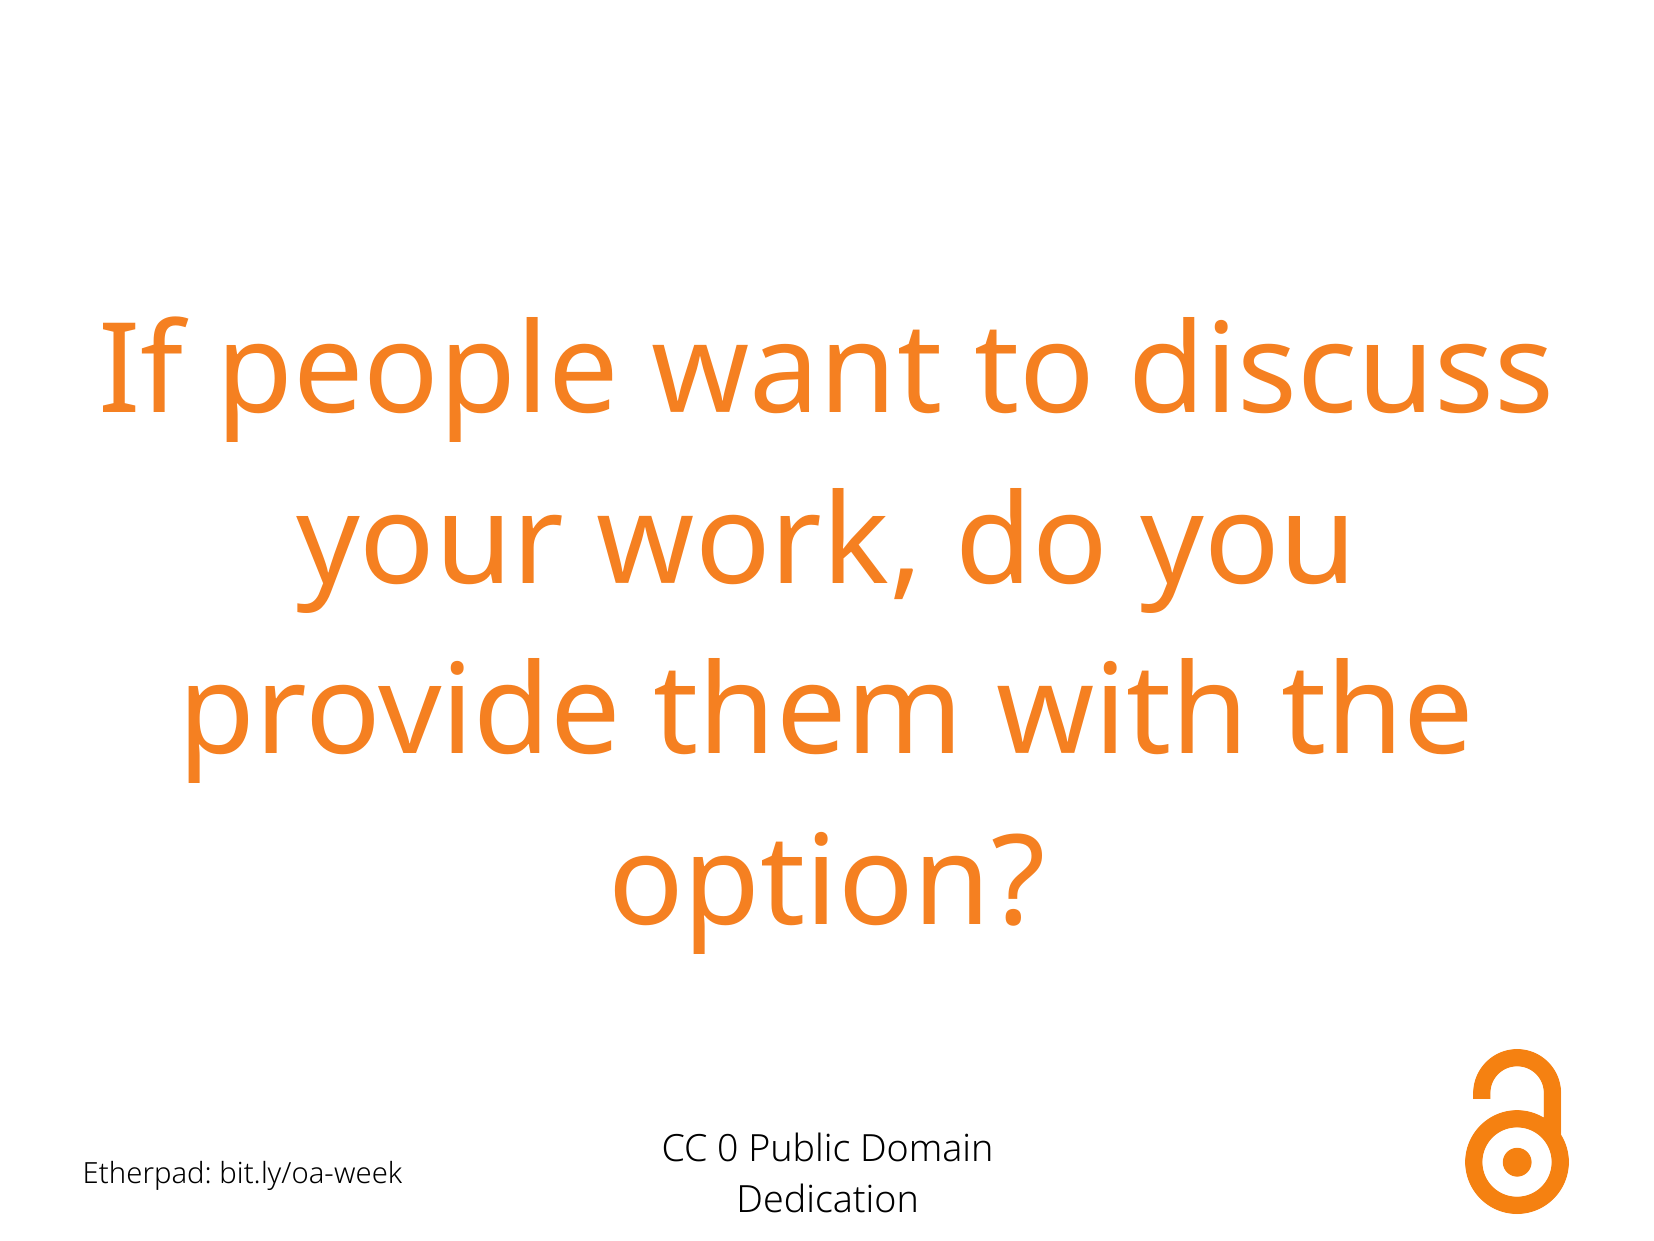

# If people want to discuss your work, do you provide them with the option?